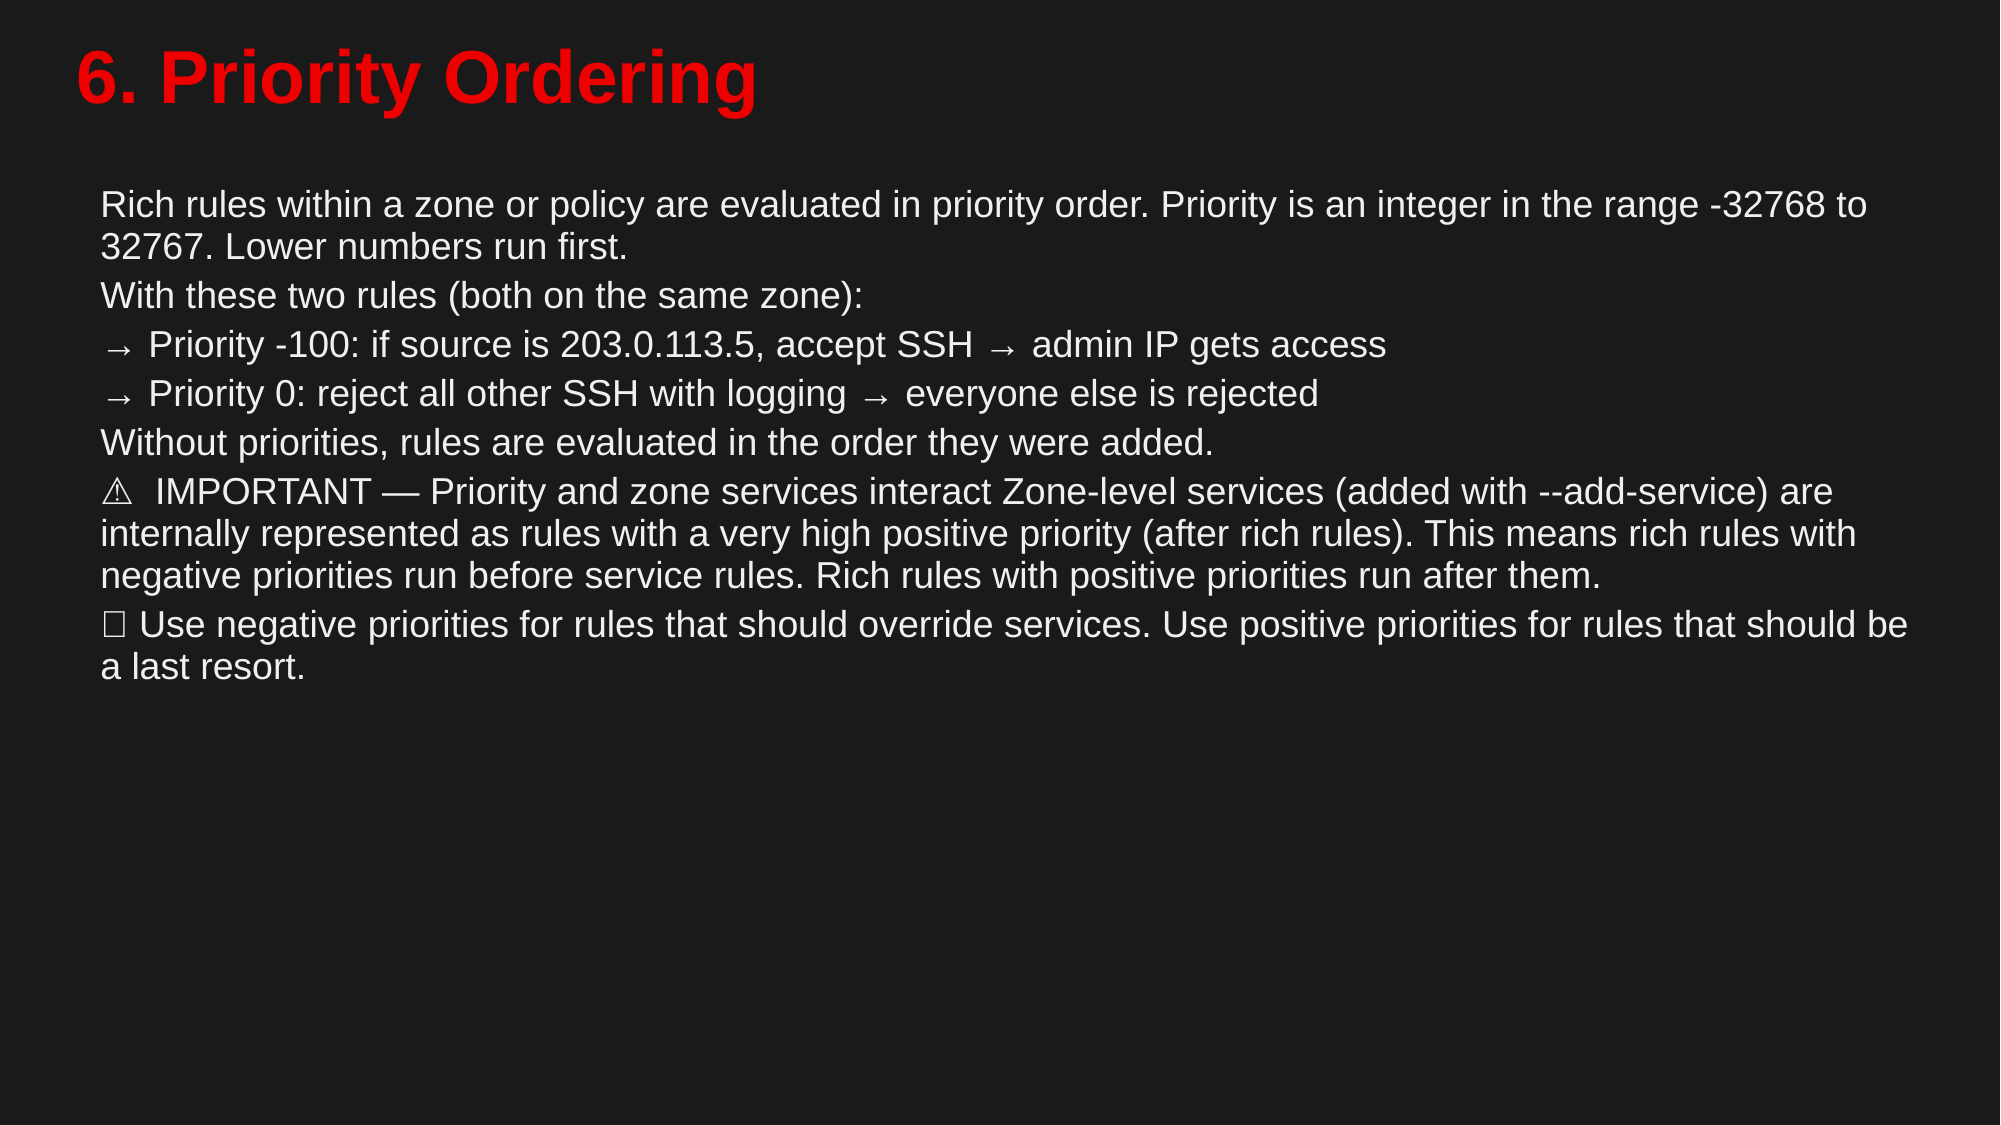

6. Priority Ordering
Rich rules within a zone or policy are evaluated in priority order. Priority is an integer in the range -32768 to 32767. Lower numbers run first.
With these two rules (both on the same zone):
→ Priority -100: if source is 203.0.113.5, accept SSH → admin IP gets access
→ Priority 0: reject all other SSH with logging → everyone else is rejected
Without priorities, rules are evaluated in the order they were added.
💡 ⚠️ IMPORTANT — Priority and zone services interact Zone-level services (added with --add-service) are internally represented as rules with a very high positive priority (after rich rules). This means rich rules with negative priorities run before service rules. Rich rules with positive priorities run after them.
💡 Use negative priorities for rules that should override services. Use positive priorities for rules that should be a last resort.